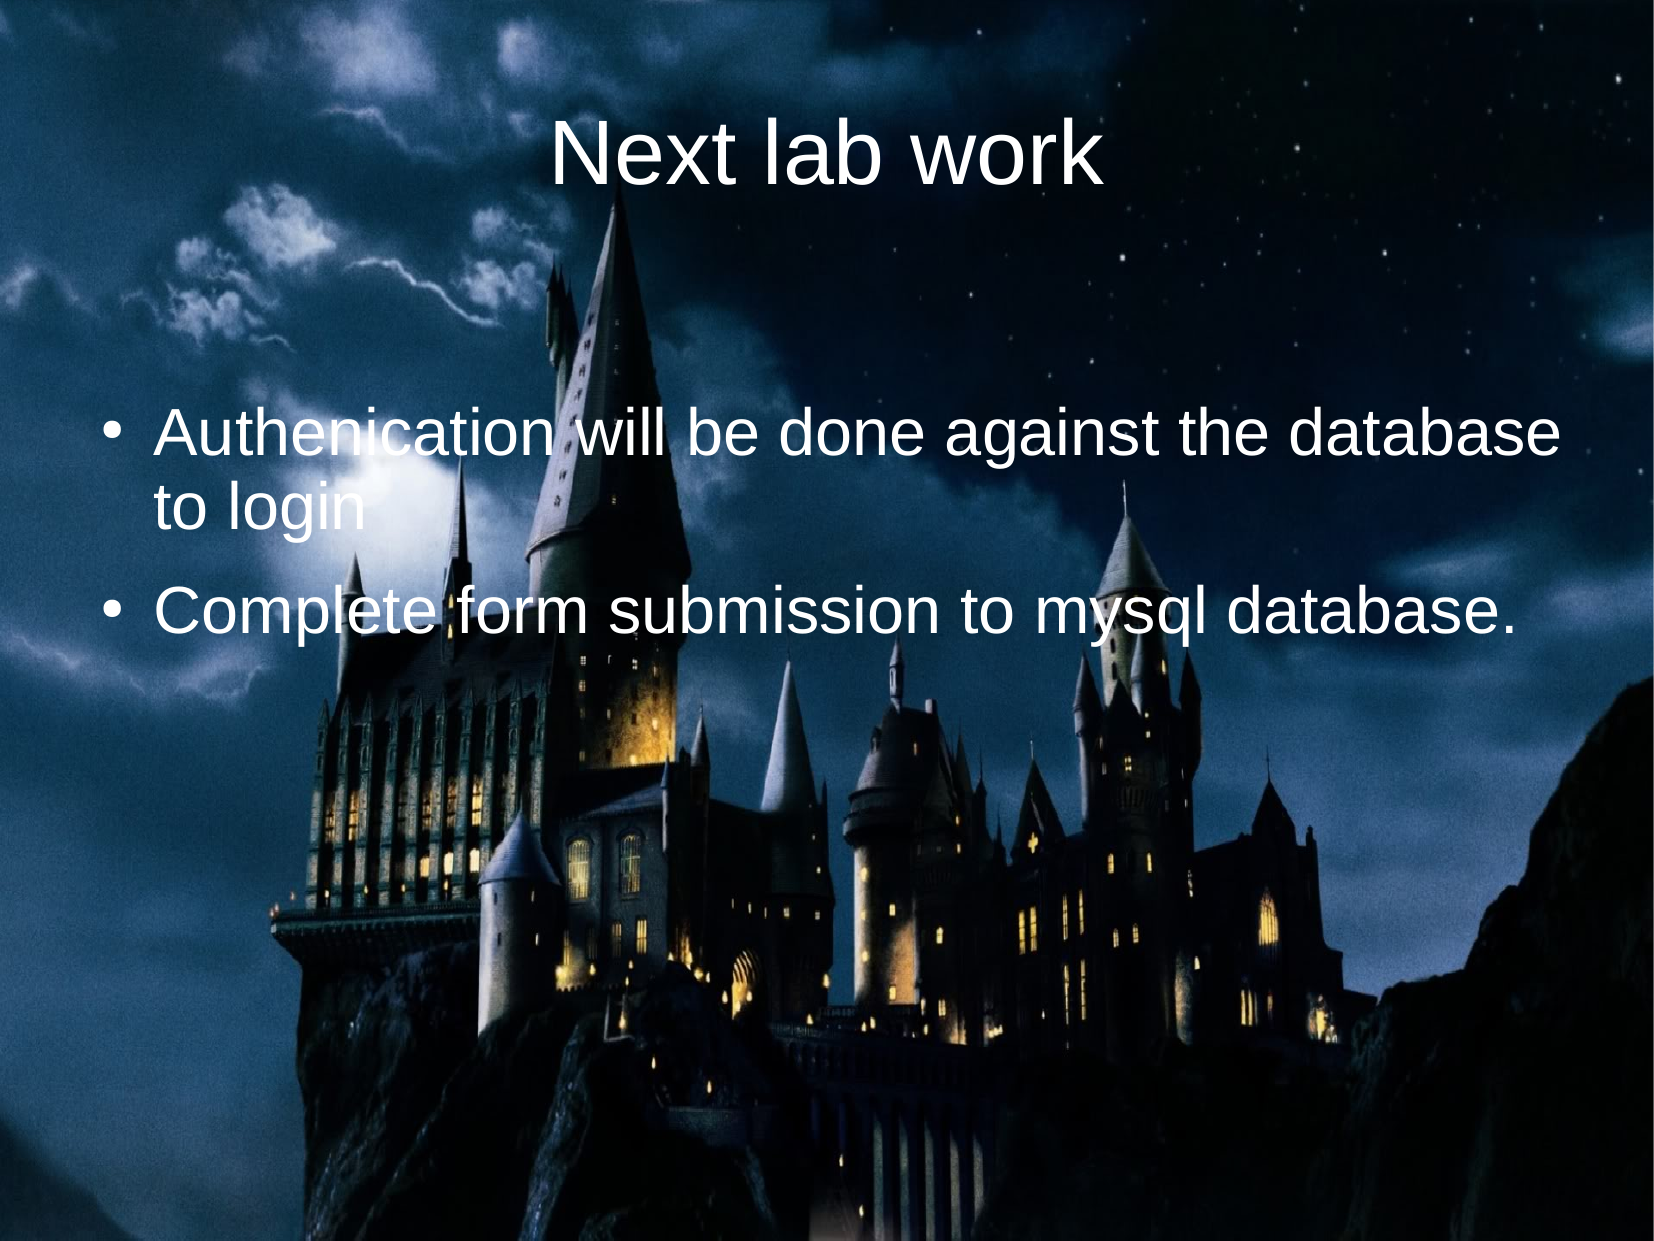

# Next lab work
Authenication will be done against the database to login
Complete form submission to mysql database.